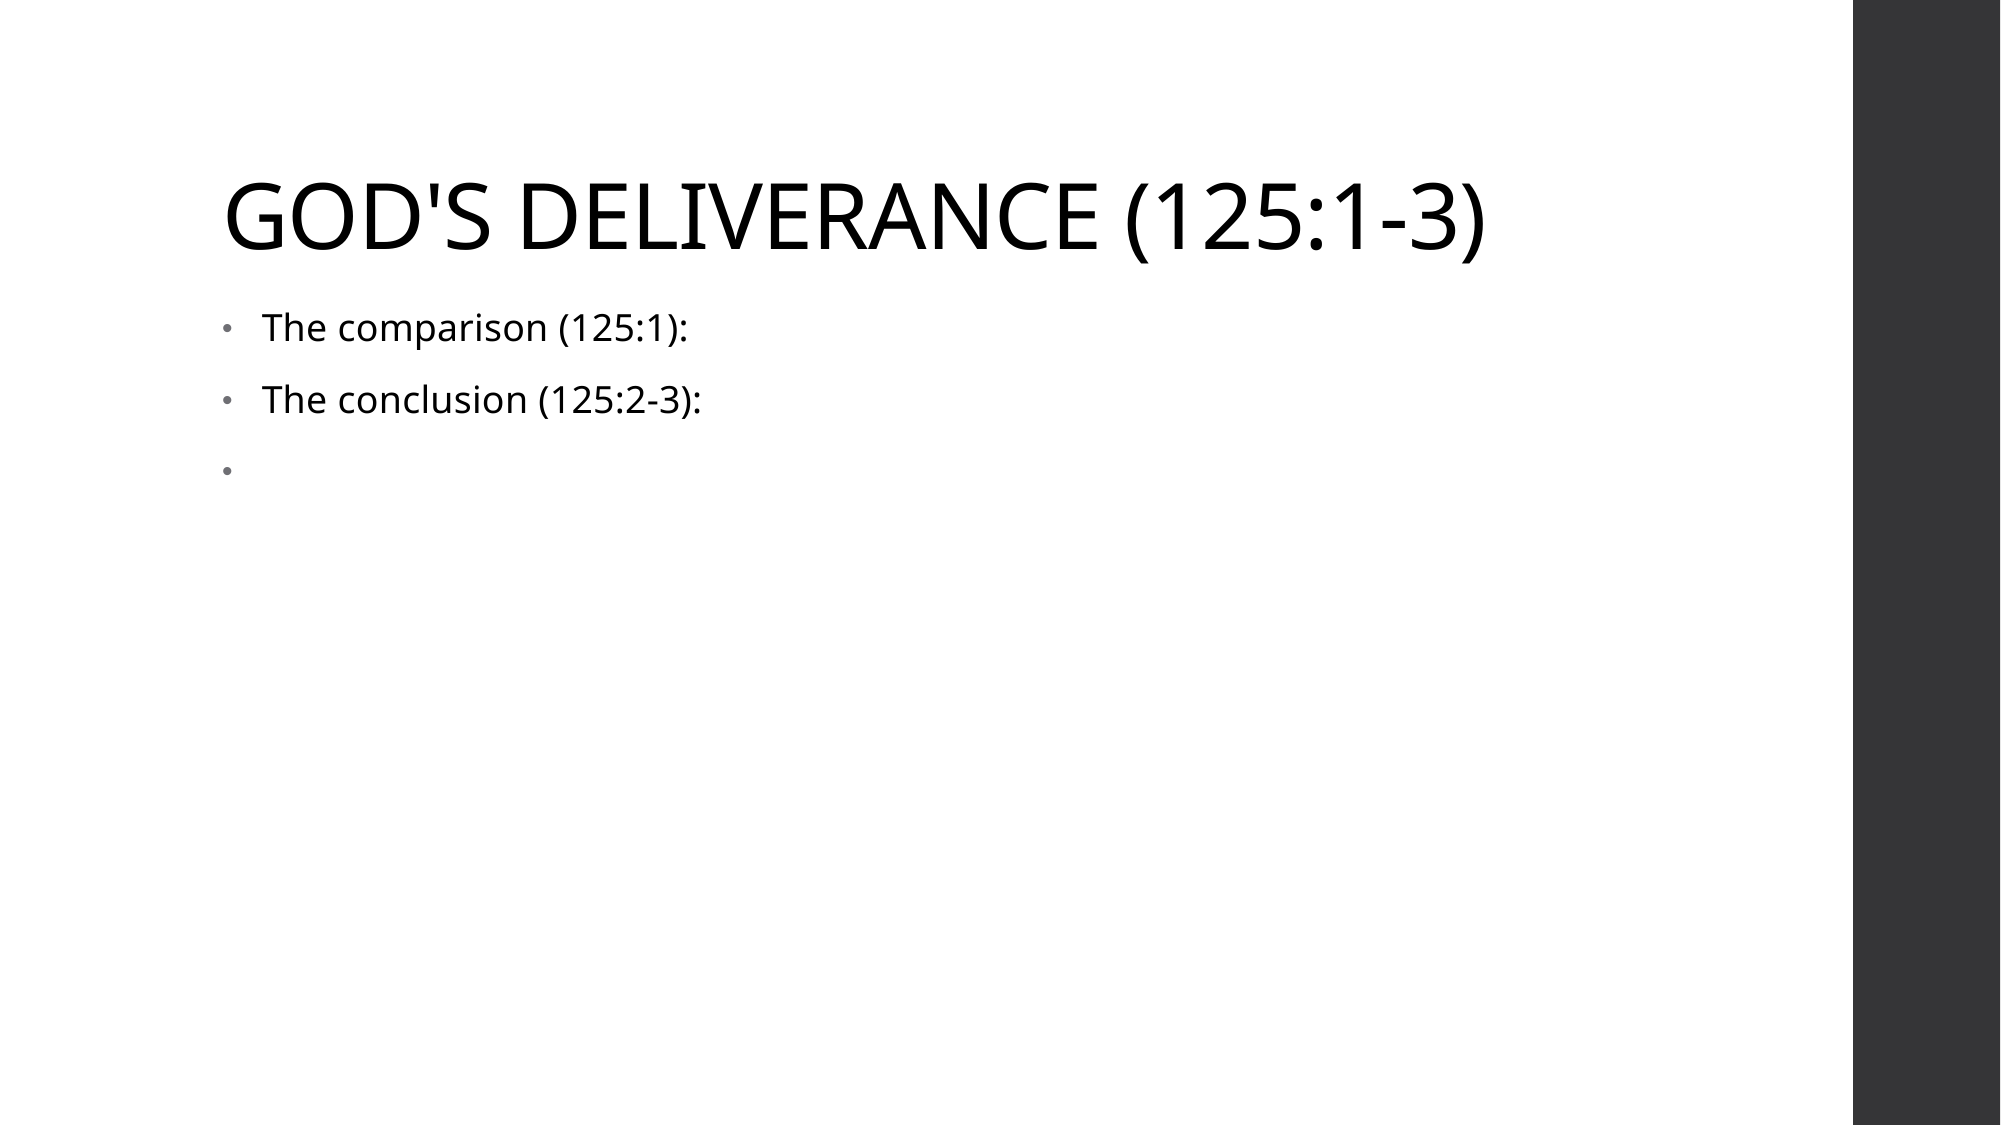

# GOD'S DELIVERANCE (125:1-3)
 The comparison (125:1):
 The conclusion (125:2-3):